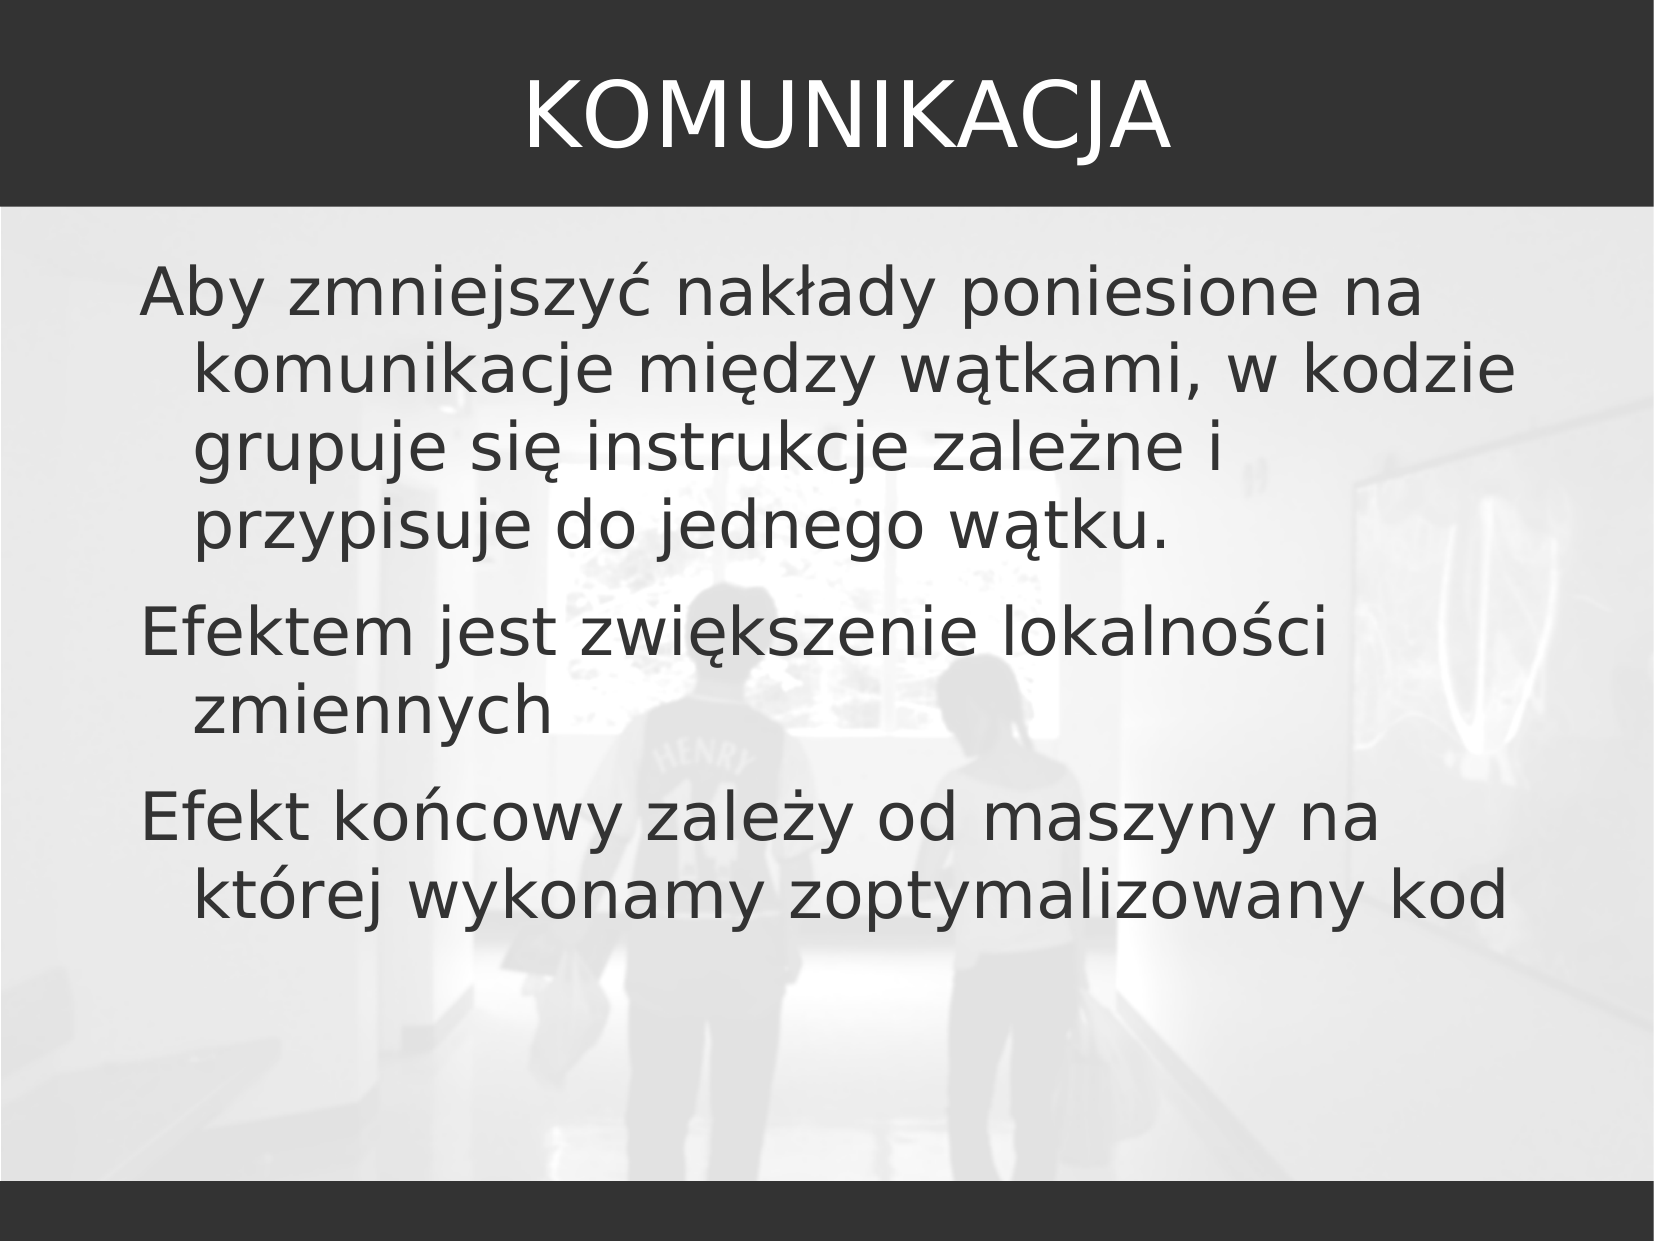

# KOMUNIKACJA
Aby zmniejszyć nakłady poniesione na komunikacje między wątkami, w kodzie grupuje się instrukcje zależne i przypisuje do jednego wątku.
Efektem jest zwiększenie lokalności zmiennych
Efekt końcowy zależy od maszyny na której wykonamy zoptymalizowany kod